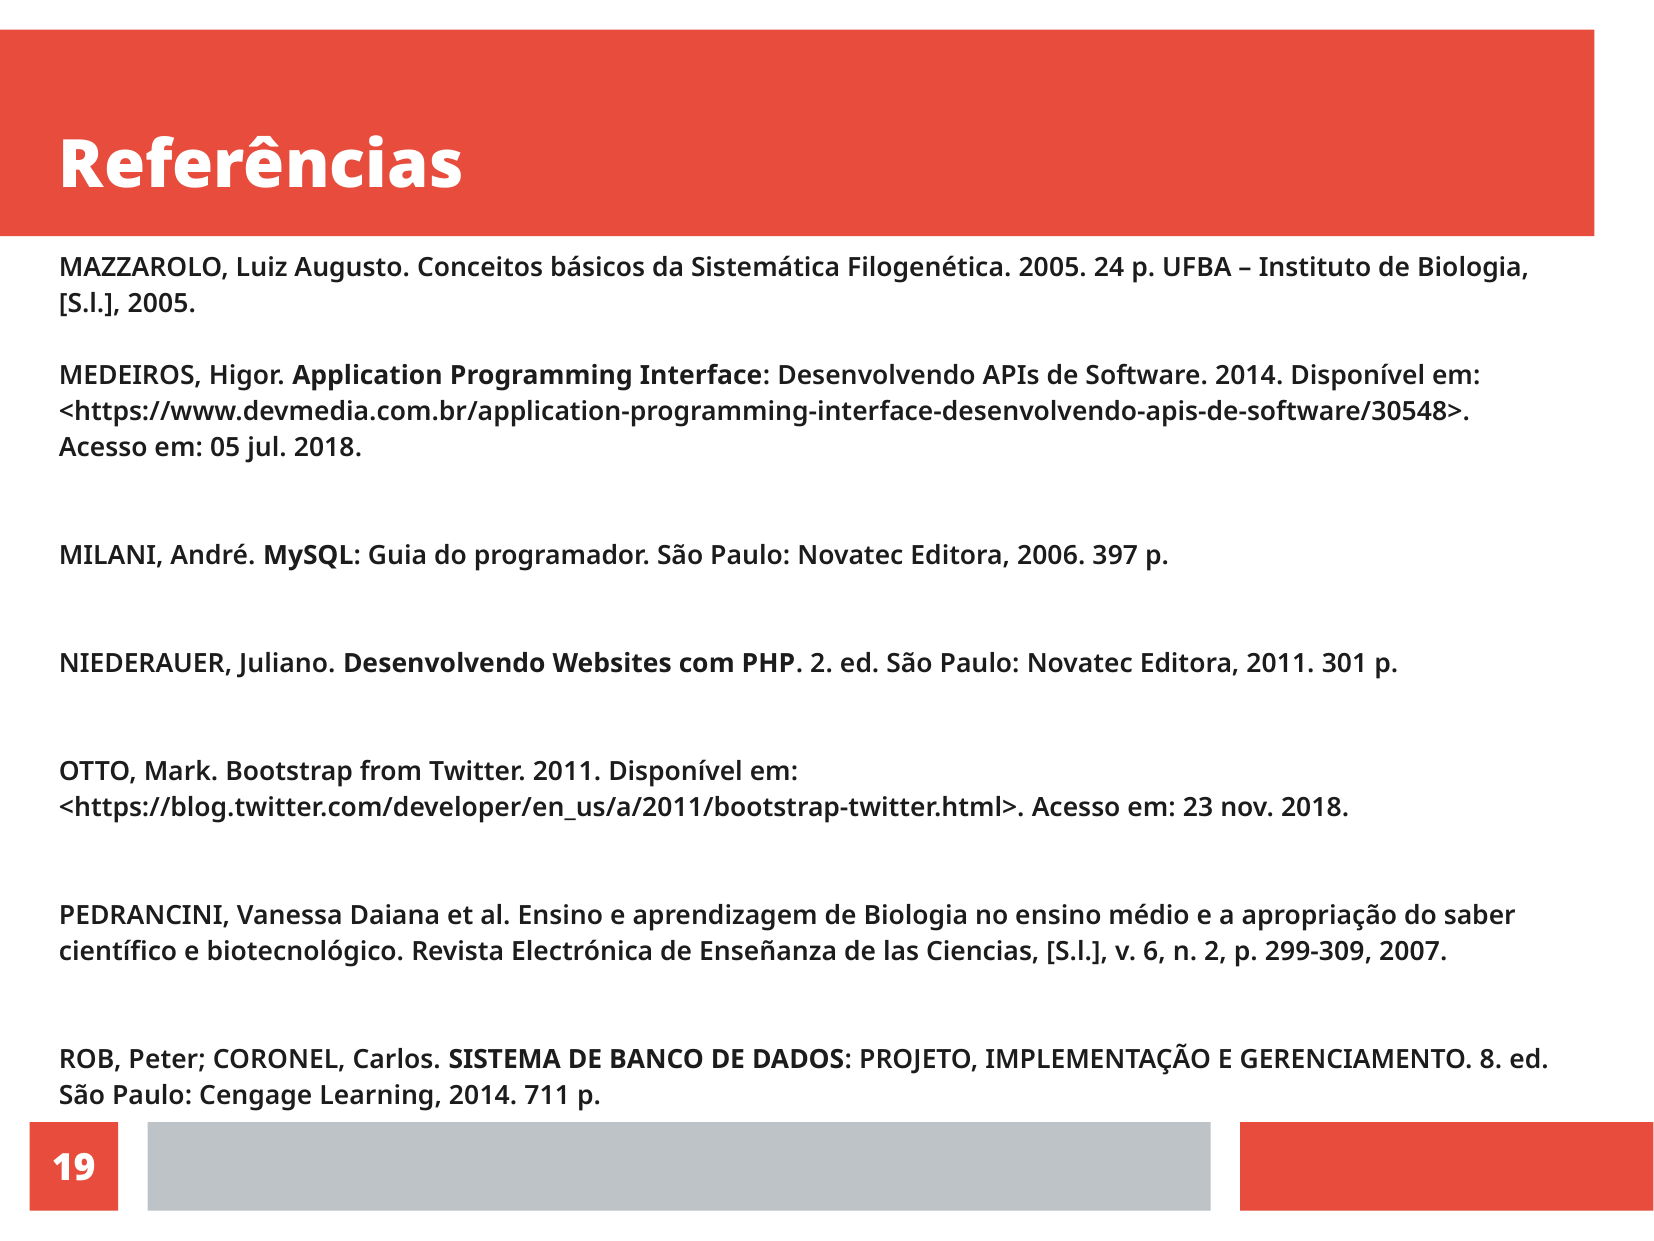

# Referências
MAZZAROLO, Luiz Augusto. Conceitos básicos da Sistemática Filogenética. 2005. 24 p. UFBA – Instituto de Biologia, [S.l.], 2005.
MEDEIROS, Higor. Application Programming Interface: Desenvolvendo APIs de Software. 2014. Disponível em: <https://www.devmedia.com.br/application-programming-interface-desenvolvendo-apis-de-software/30548>. Acesso em: 05 jul. 2018.
MILANI, André. MySQL: Guia do programador. São Paulo: Novatec Editora, 2006. 397 p.
NIEDERAUER, Juliano. Desenvolvendo Websites com PHP. 2. ed. São Paulo: Novatec Editora, 2011. 301 p.
OTTO, Mark. Bootstrap from Twitter. 2011. Disponível em: <https://blog.twitter.com/developer/en_us/a/2011/bootstrap-twitter.html>. Acesso em: 23 nov. 2018.
PEDRANCINI, Vanessa Daiana et al. Ensino e aprendizagem de Biologia no ensino médio e a apropriação do saber científico e biotecnológico. Revista Electrónica de Enseñanza de las Ciencias, [S.l.], v. 6, n. 2, p. 299-309, 2007.
ROB, Peter; CORONEL, Carlos. SISTEMA DE BANCO DE DADOS: PROJETO, IMPLEMENTAÇÃO E GERENCIAMENTO. 8. ed. São Paulo: Cengage Learning, 2014. 711 p.
19